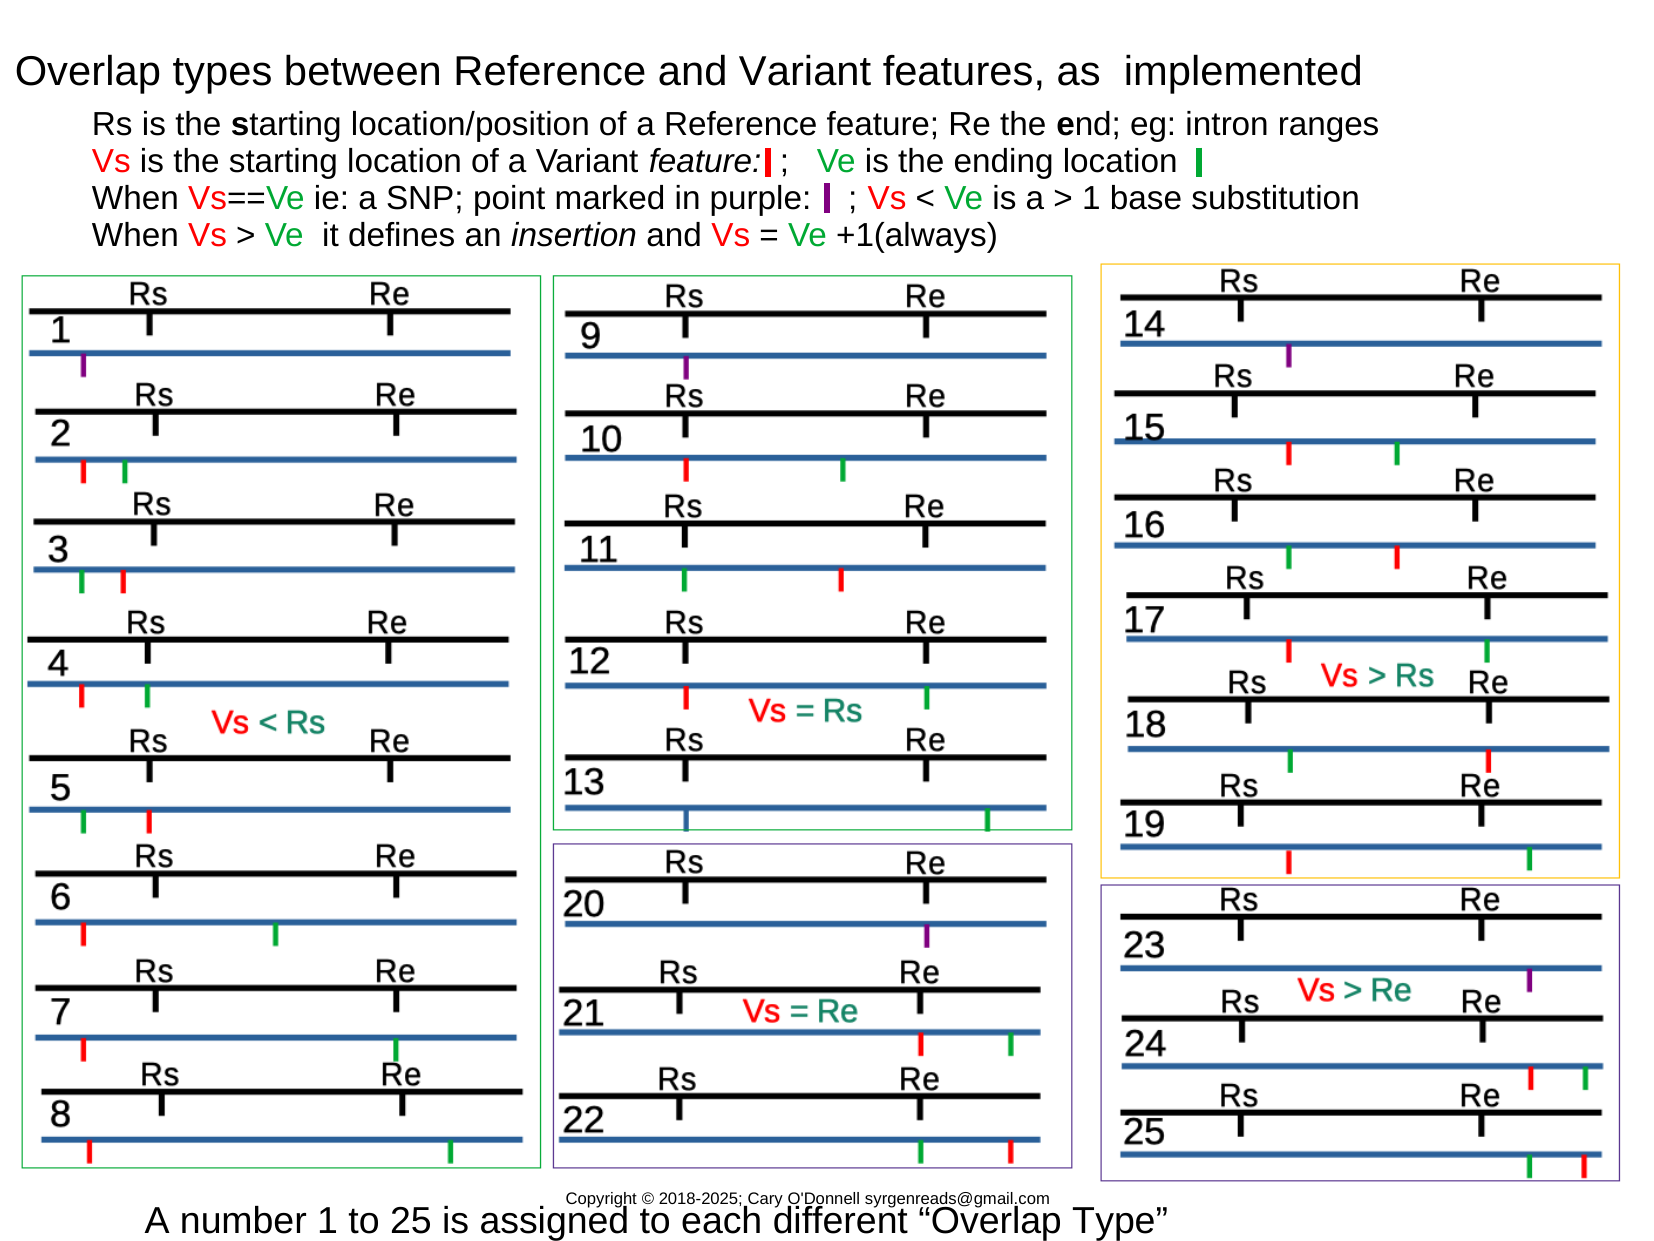

Overlap types between Reference and Variant features, as implemented
Rs is the starting location/position of a Reference feature; Re the end; eg: intron ranges
Vs is the starting location of a Variant feature: ; Ve is the ending location
When Vs==Ve ie: a SNP; point marked in purple: ; Vs < Ve is a > 1 base substitution
When Vs > Ve it defines an insertion and Vs = Ve +1(always)
A number 1 to 25 is assigned to each different “Overlap Type”